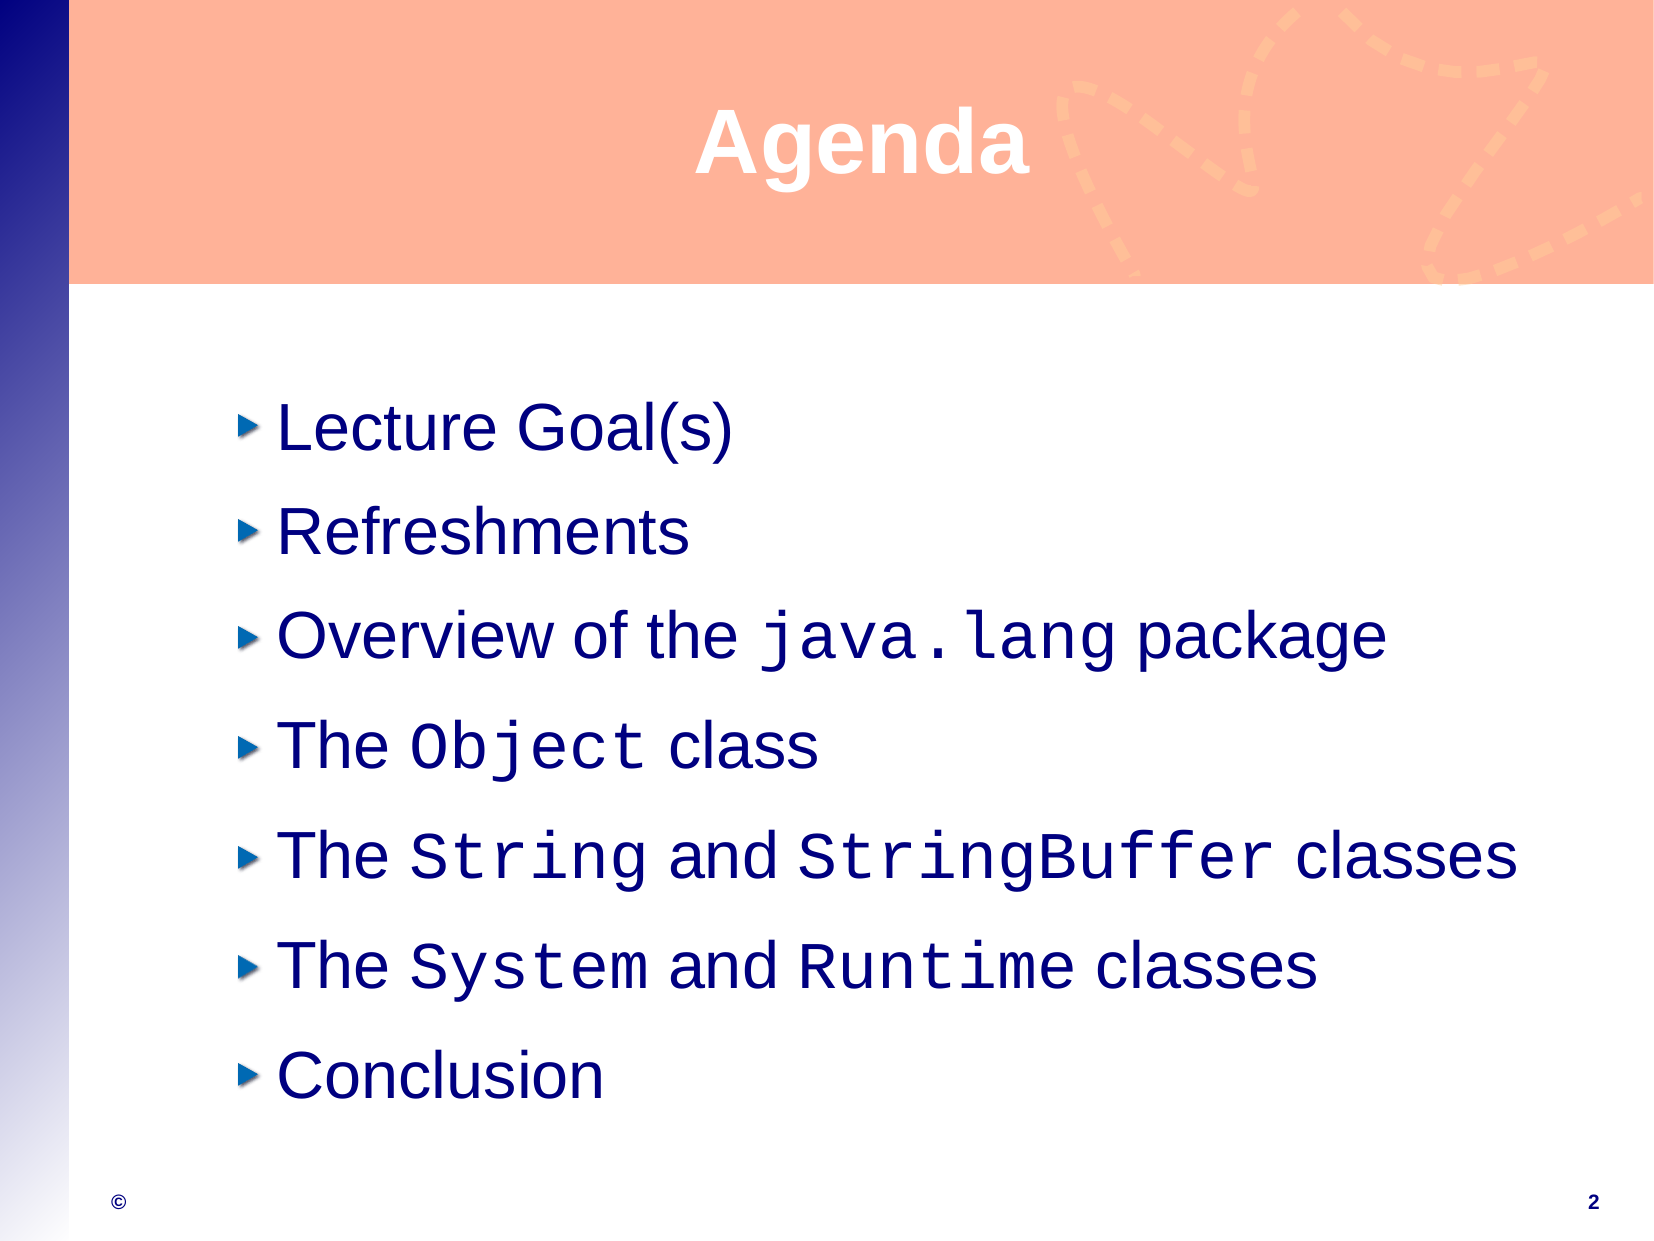

# Agenda
Lecture Goal(s)
Refreshments
Overview of the java.lang package
The Object class
The String and StringBuffer classes
The System and Runtime classes
Conclusion